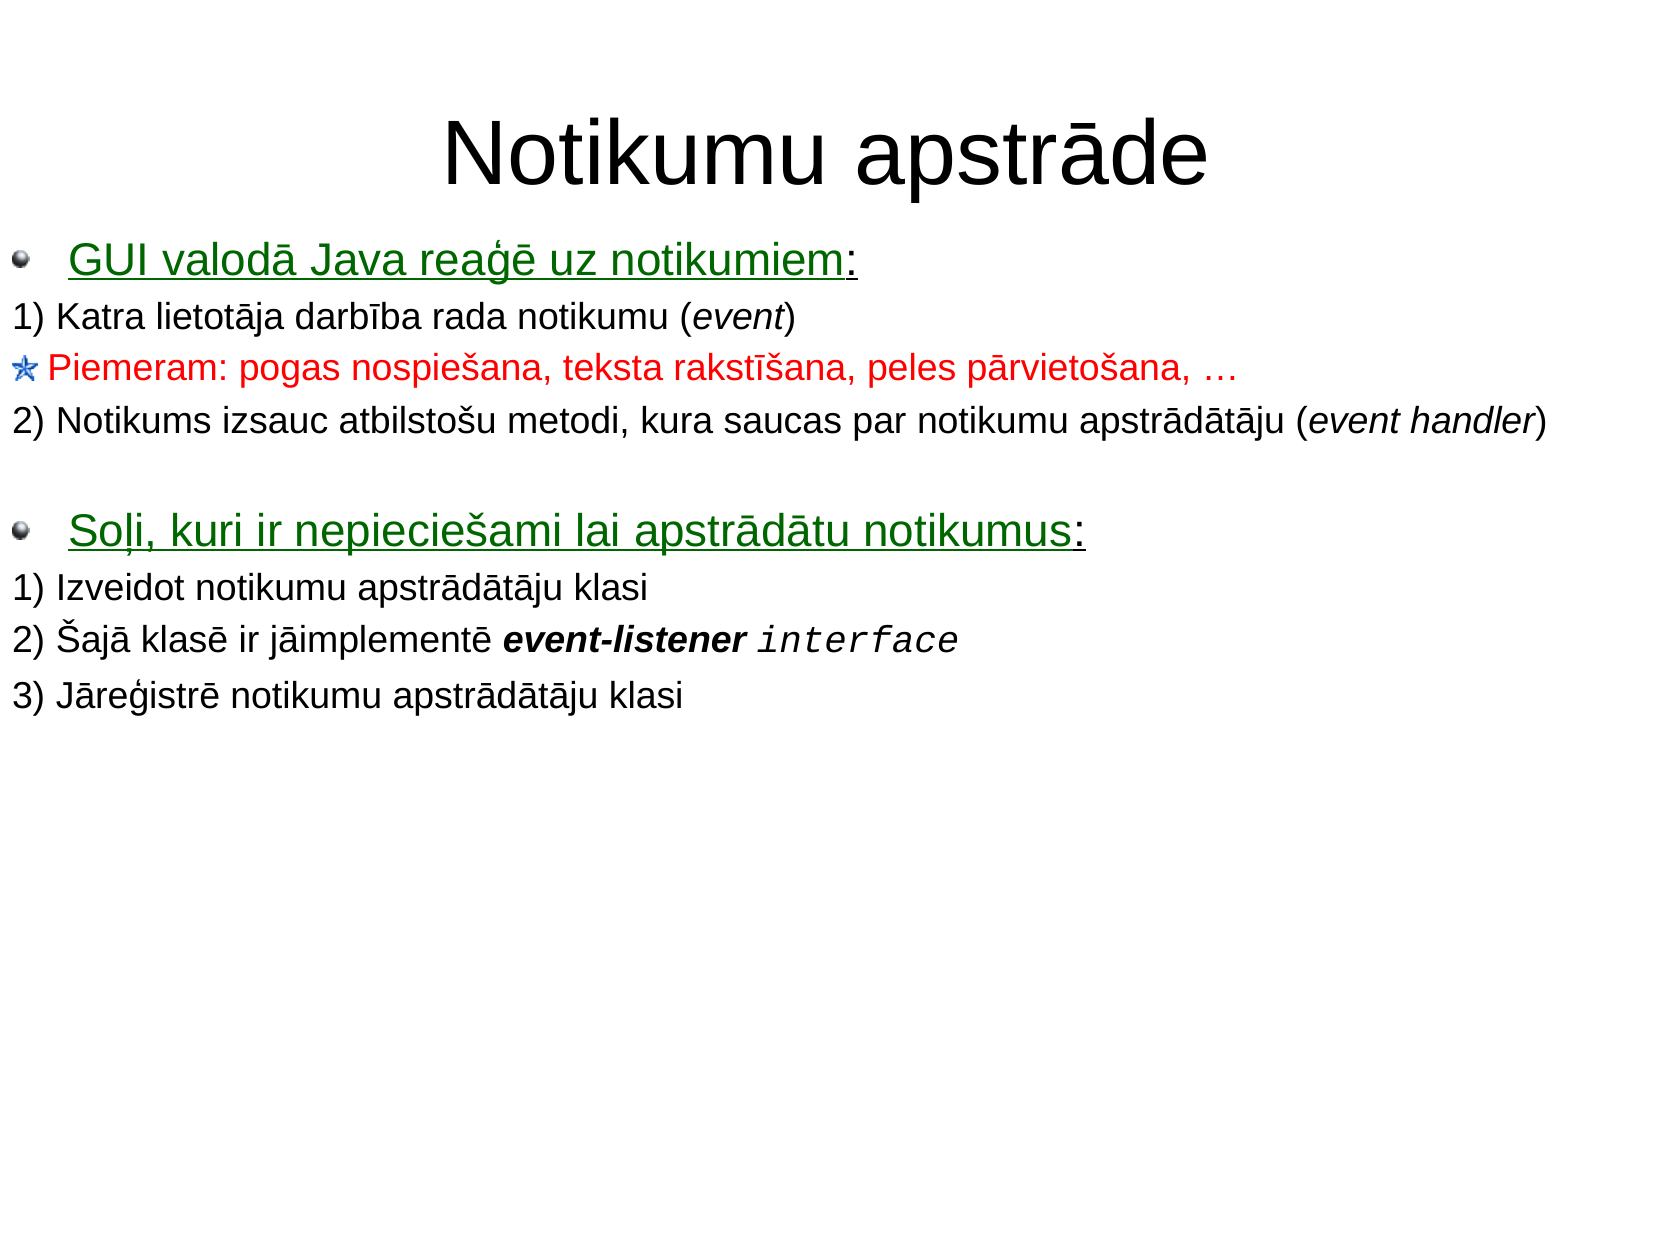

# Notikumu apstrāde
GUI valodā Java reaģē uz notikumiem:
1) Katra lietotāja darbība rada notikumu (event)
 Piemeram: pogas nospiešana, teksta rakstīšana, peles pārvietošana, …
2) Notikums izsauc atbilstošu metodi, kura saucas par notikumu apstrādātāju (event handler)
Soļi, kuri ir nepieciešami lai apstrādātu notikumus:
1) Izveidot notikumu apstrādātāju klasi
2) Šajā klasē ir jāimplementē event-listener interface
3) Jāreģistrē notikumu apstrādātāju klasi